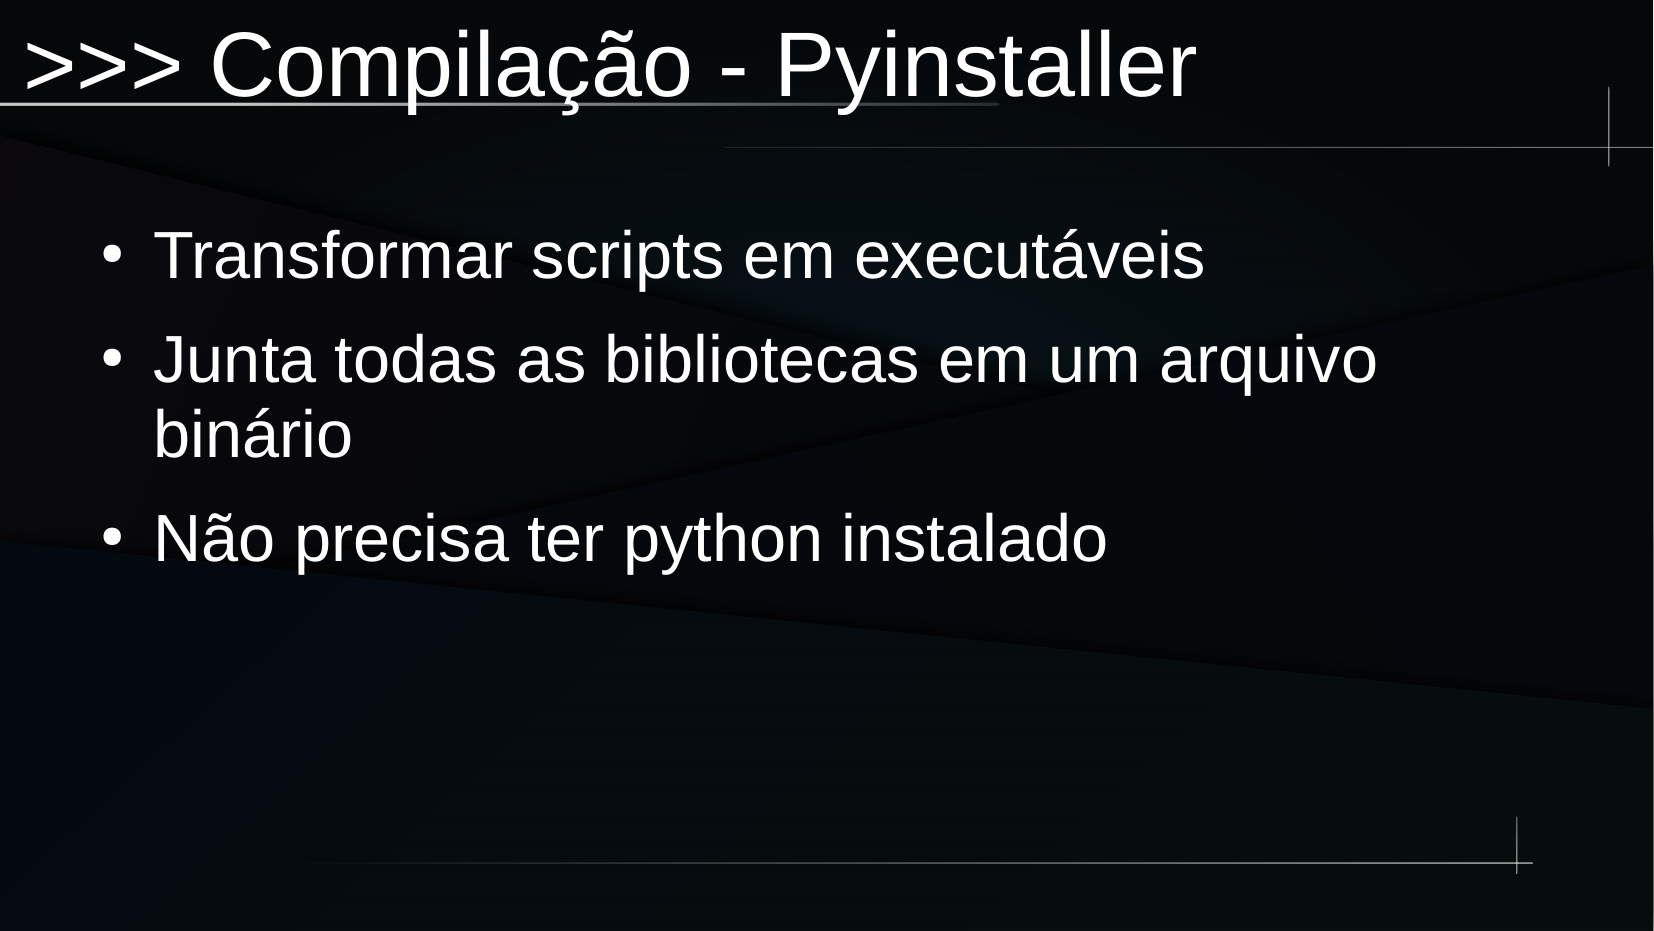

# >>> Compilação - Pyinstaller
Transformar scripts em executáveis
Junta todas as bibliotecas em um arquivo binário
Não precisa ter python instalado